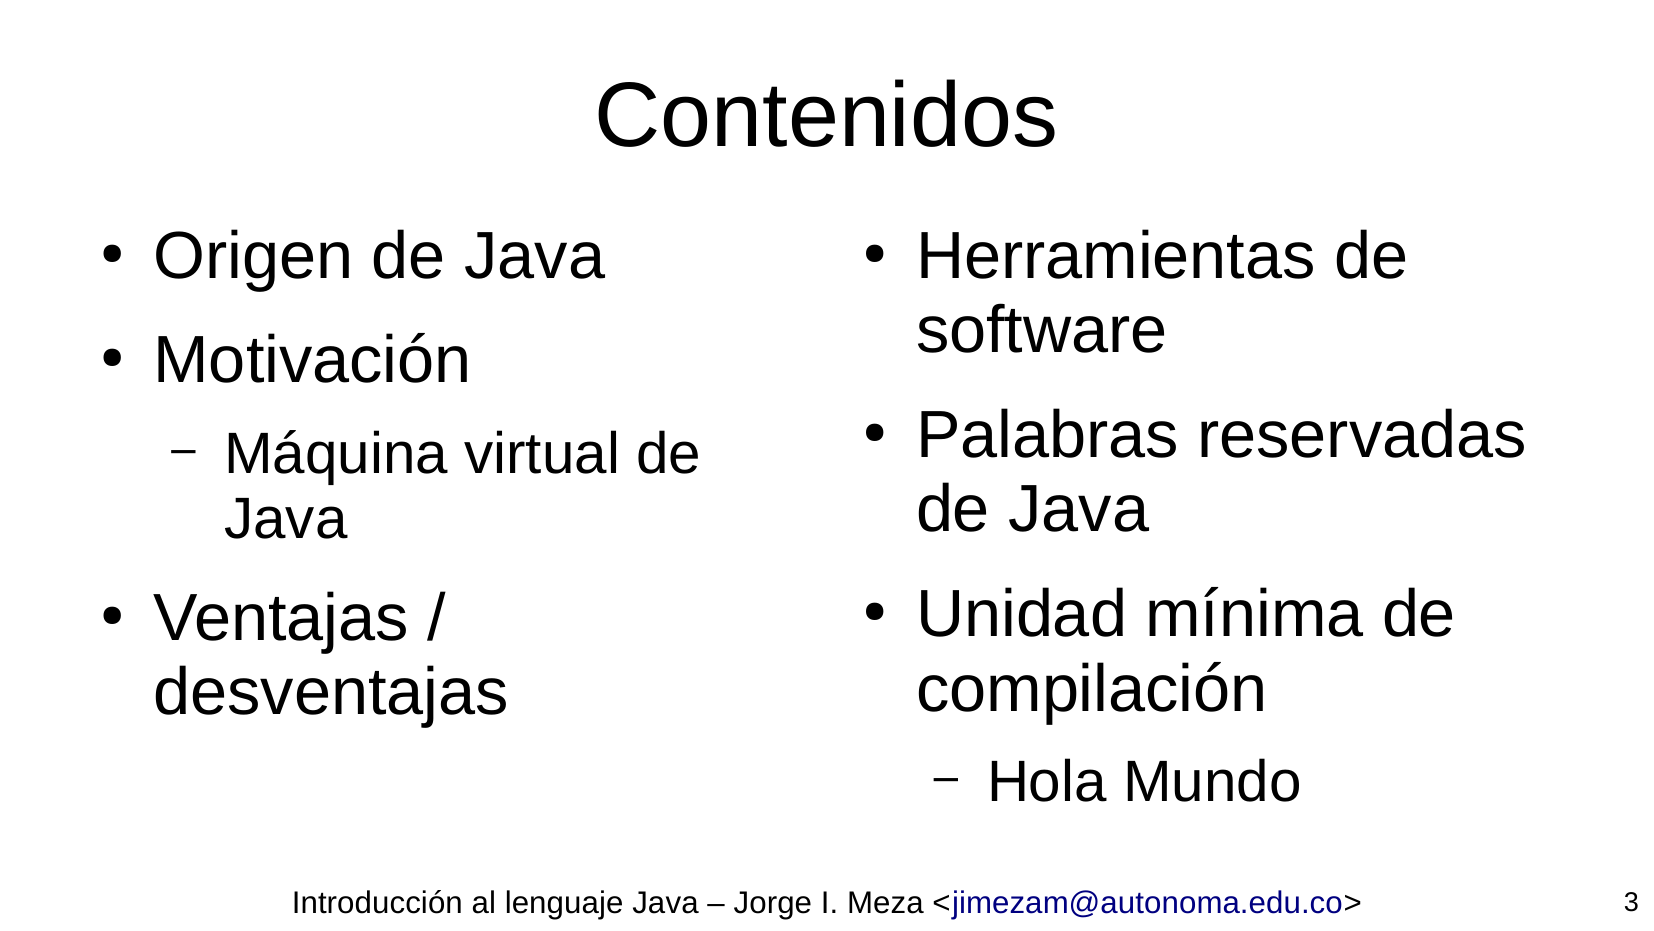

# Contenidos
Origen de Java
Motivación
Máquina virtual de Java
Ventajas / desventajas
Herramientas de software
Palabras reservadas de Java
Unidad mínima de compilación
Hola Mundo